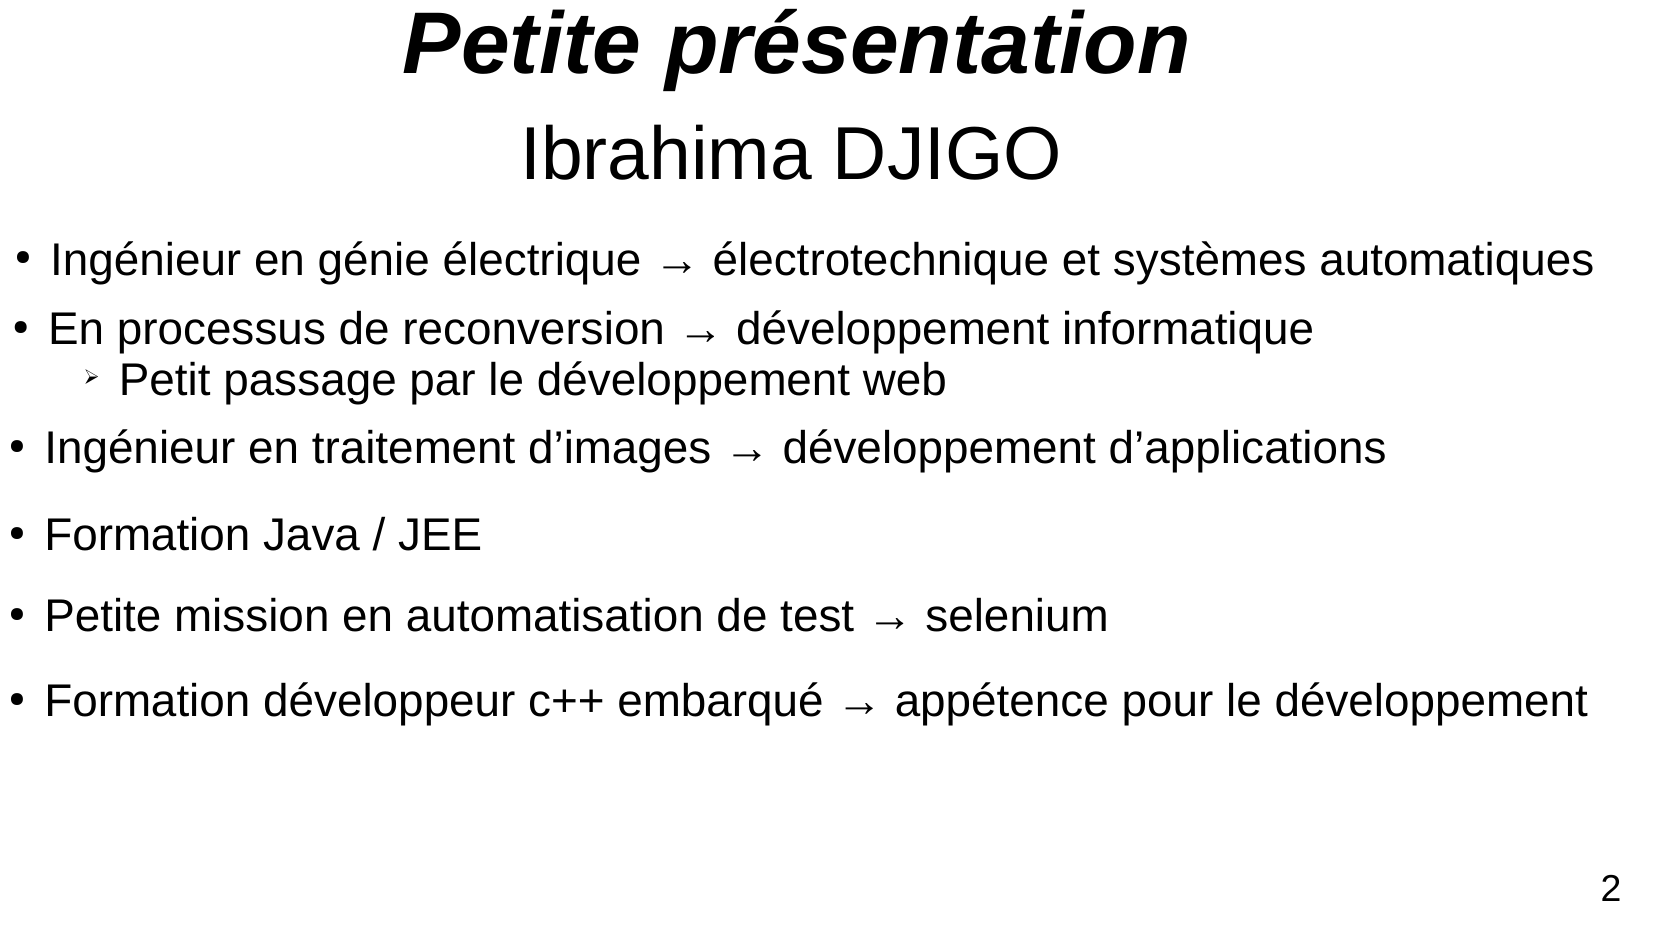

# Petite présentation
Ibrahima DJIGO
Ingénieur en génie électrique → électrotechnique et systèmes automatiques
En processus de reconversion → développement informatique
Petit passage par le développement web
Ingénieur en traitement d’images → développement d’applications
Formation Java / JEE
Petite mission en automatisation de test → selenium
Formation développeur c++ embarqué → appétence pour le développement